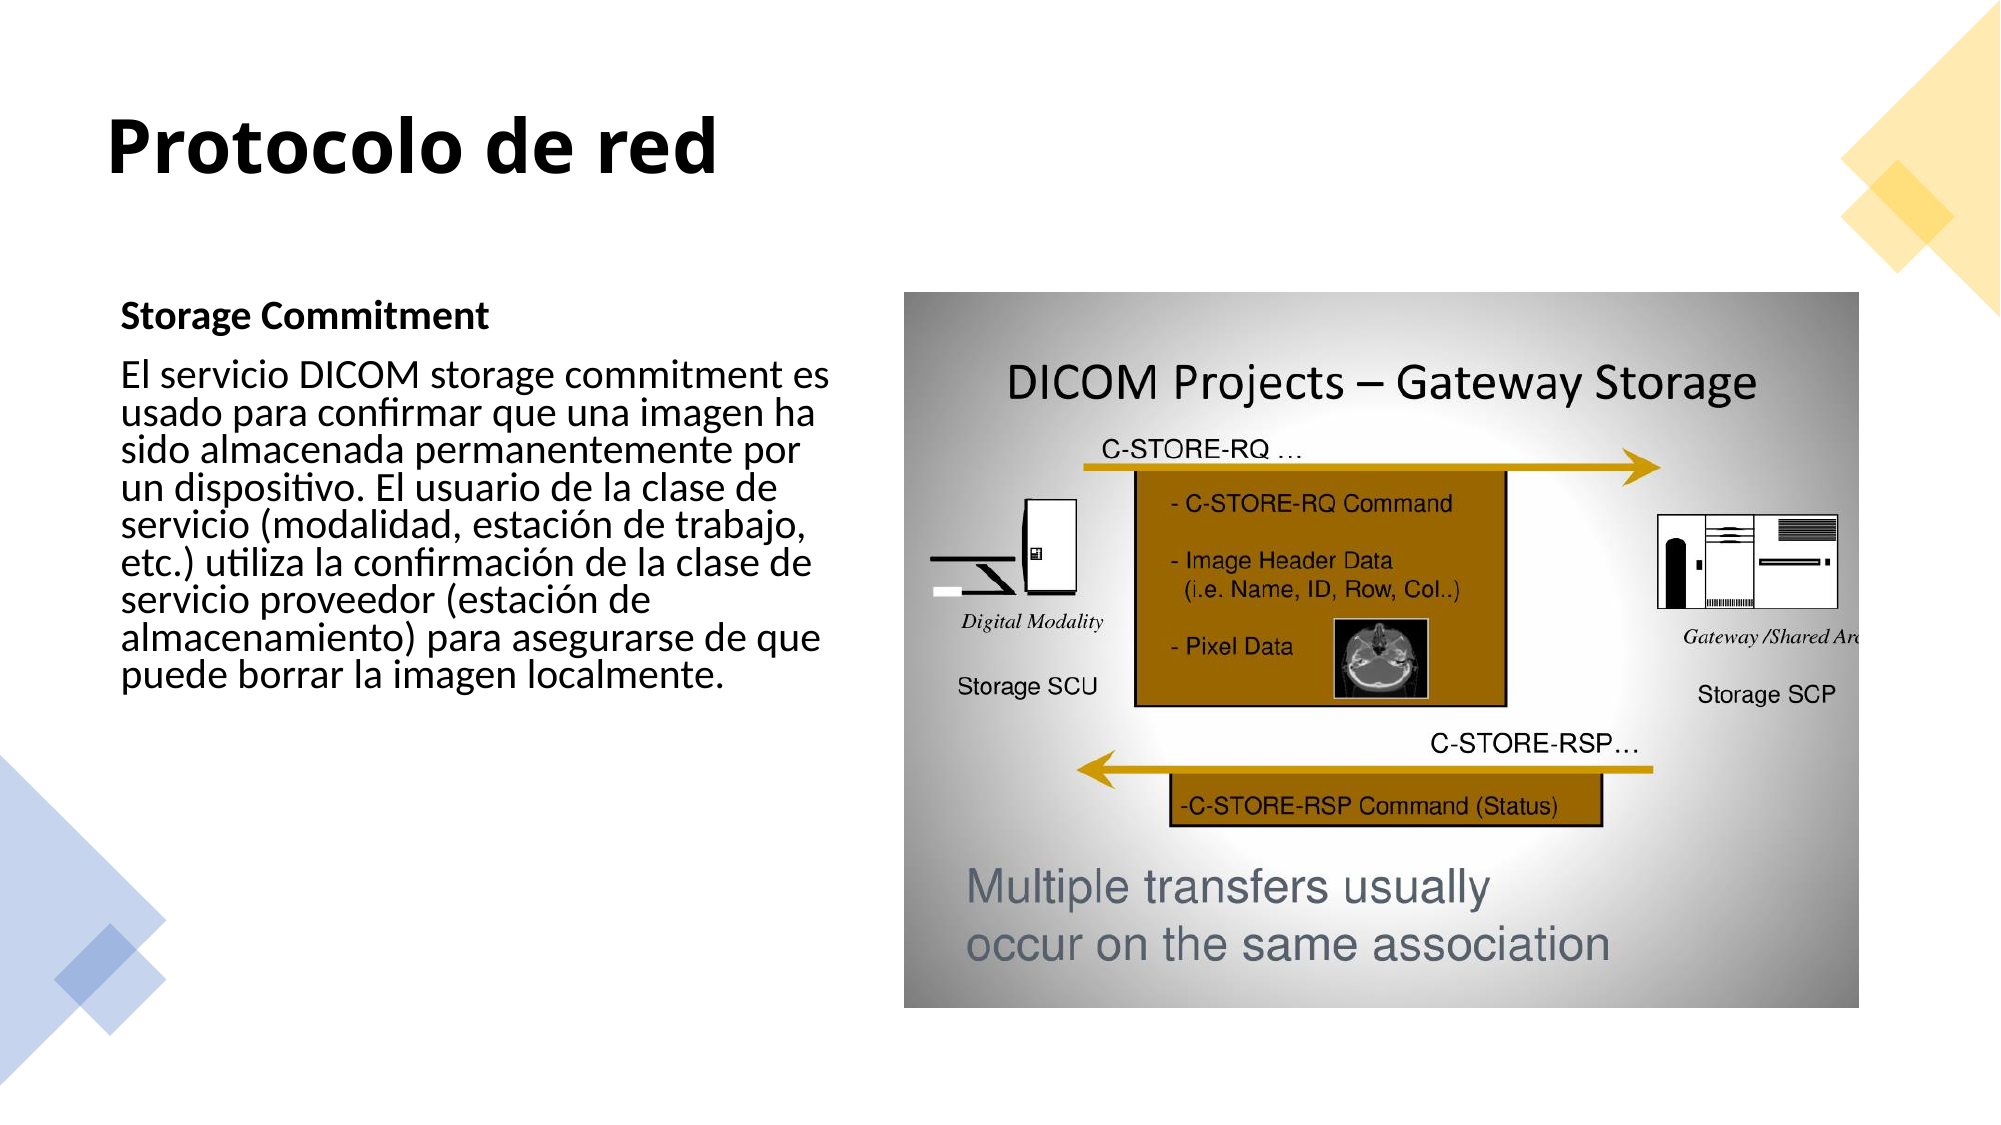

# Protocolo de red
Storage Commitment
El servicio DICOM storage commitment es usado para confirmar que una imagen ha sido almacenada permanentemente por un dispositivo. El usuario de la clase de servicio (modalidad, estación de trabajo, etc.) utiliza la confirmación de la clase de servicio proveedor (estación de almacenamiento) para asegurarse de que puede borrar la imagen localmente.